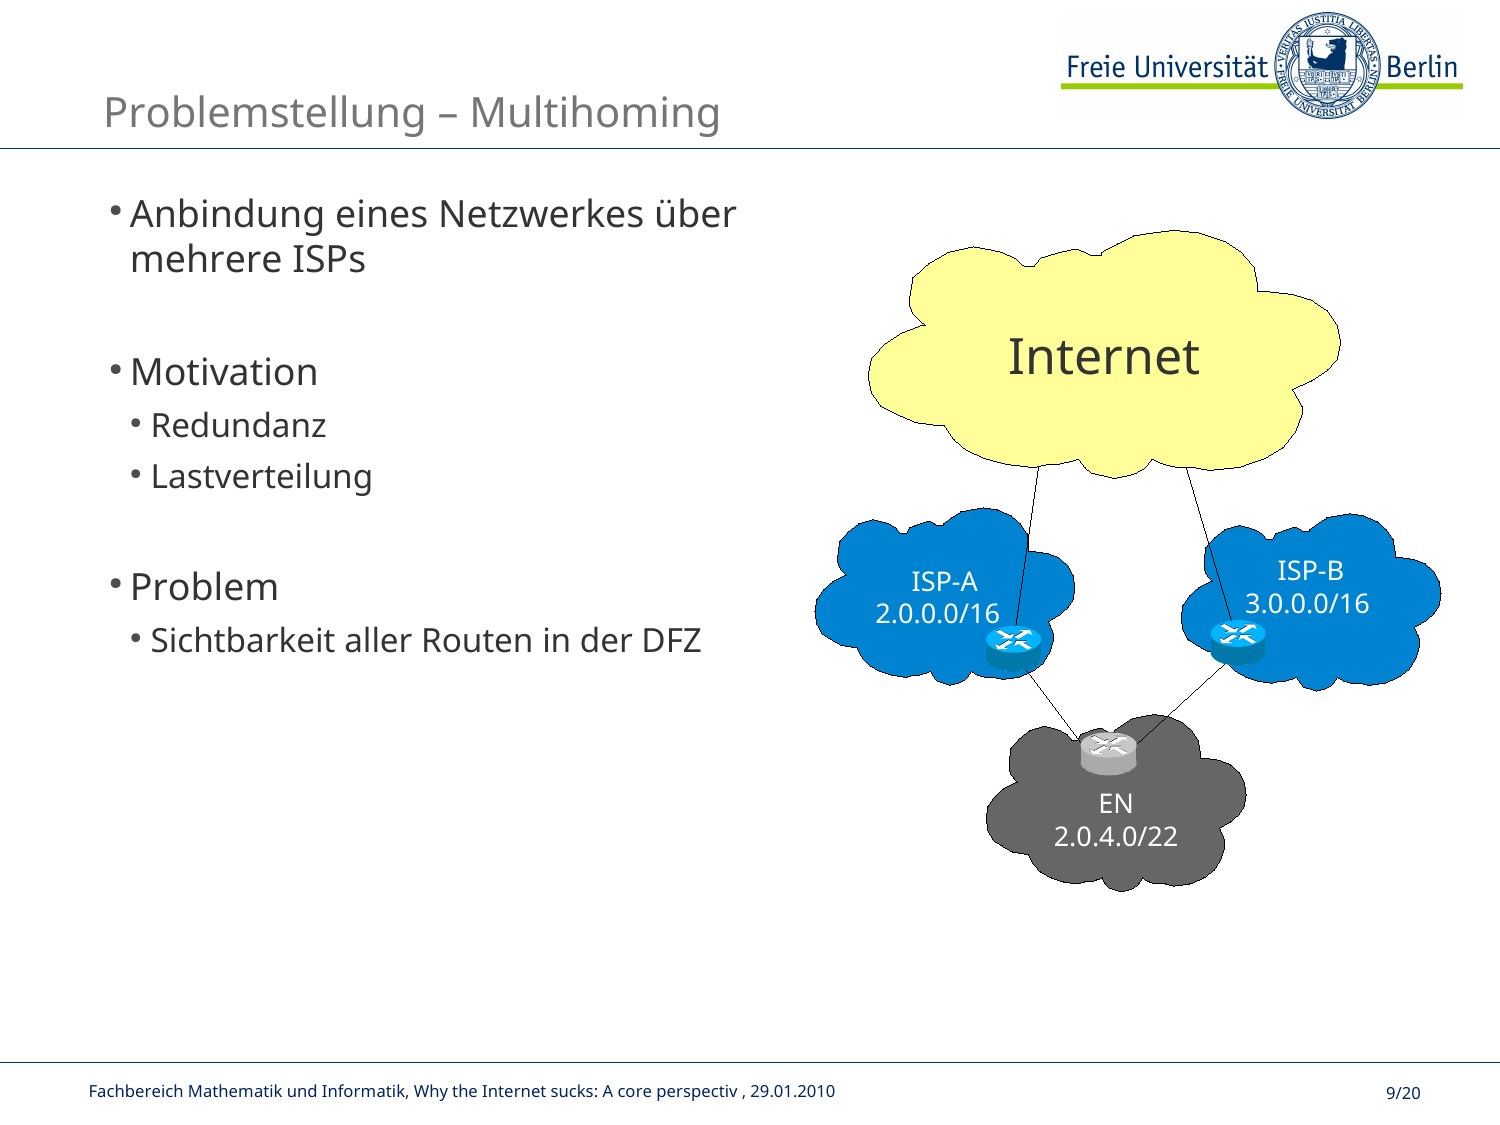

# Problemstellung – Multihoming
Anbindung eines Netzwerkes über mehrere ISPs
Motivation
Redundanz
Lastverteilung
Problem
Sichtbarkeit aller Routen in der DFZ
Internet
ISP-A
2.0.0.0/16
ISP-B
3.0.0.0/16
EN
2.0.4.0/22
Freie Universität Berlin